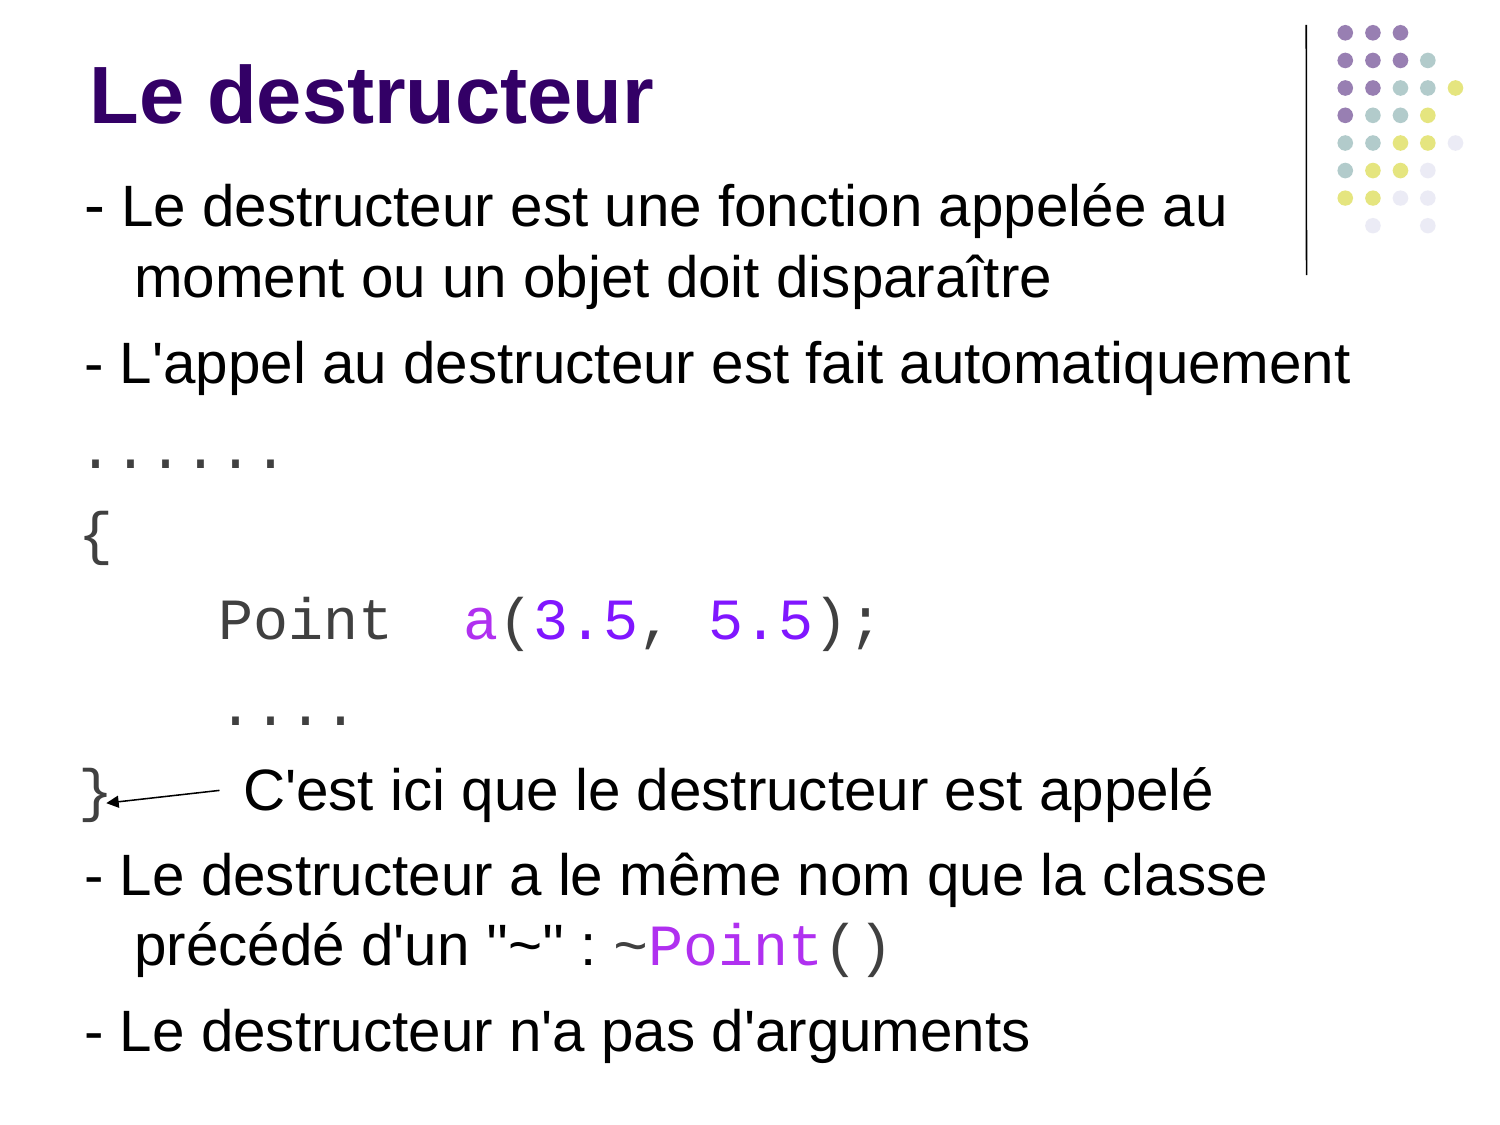

# Le destructeur
- Le destructeur est une fonction appelée au moment ou un objet doit disparaître
- L'appel au destructeur est fait automatiquement
......
{
 Point a(3.5, 5.5);
 ....
} C'est ici que le destructeur est appelé
- Le destructeur a le même nom que la classe précédé d'un ''~'' : ~Point()
- Le destructeur n'a pas d'arguments